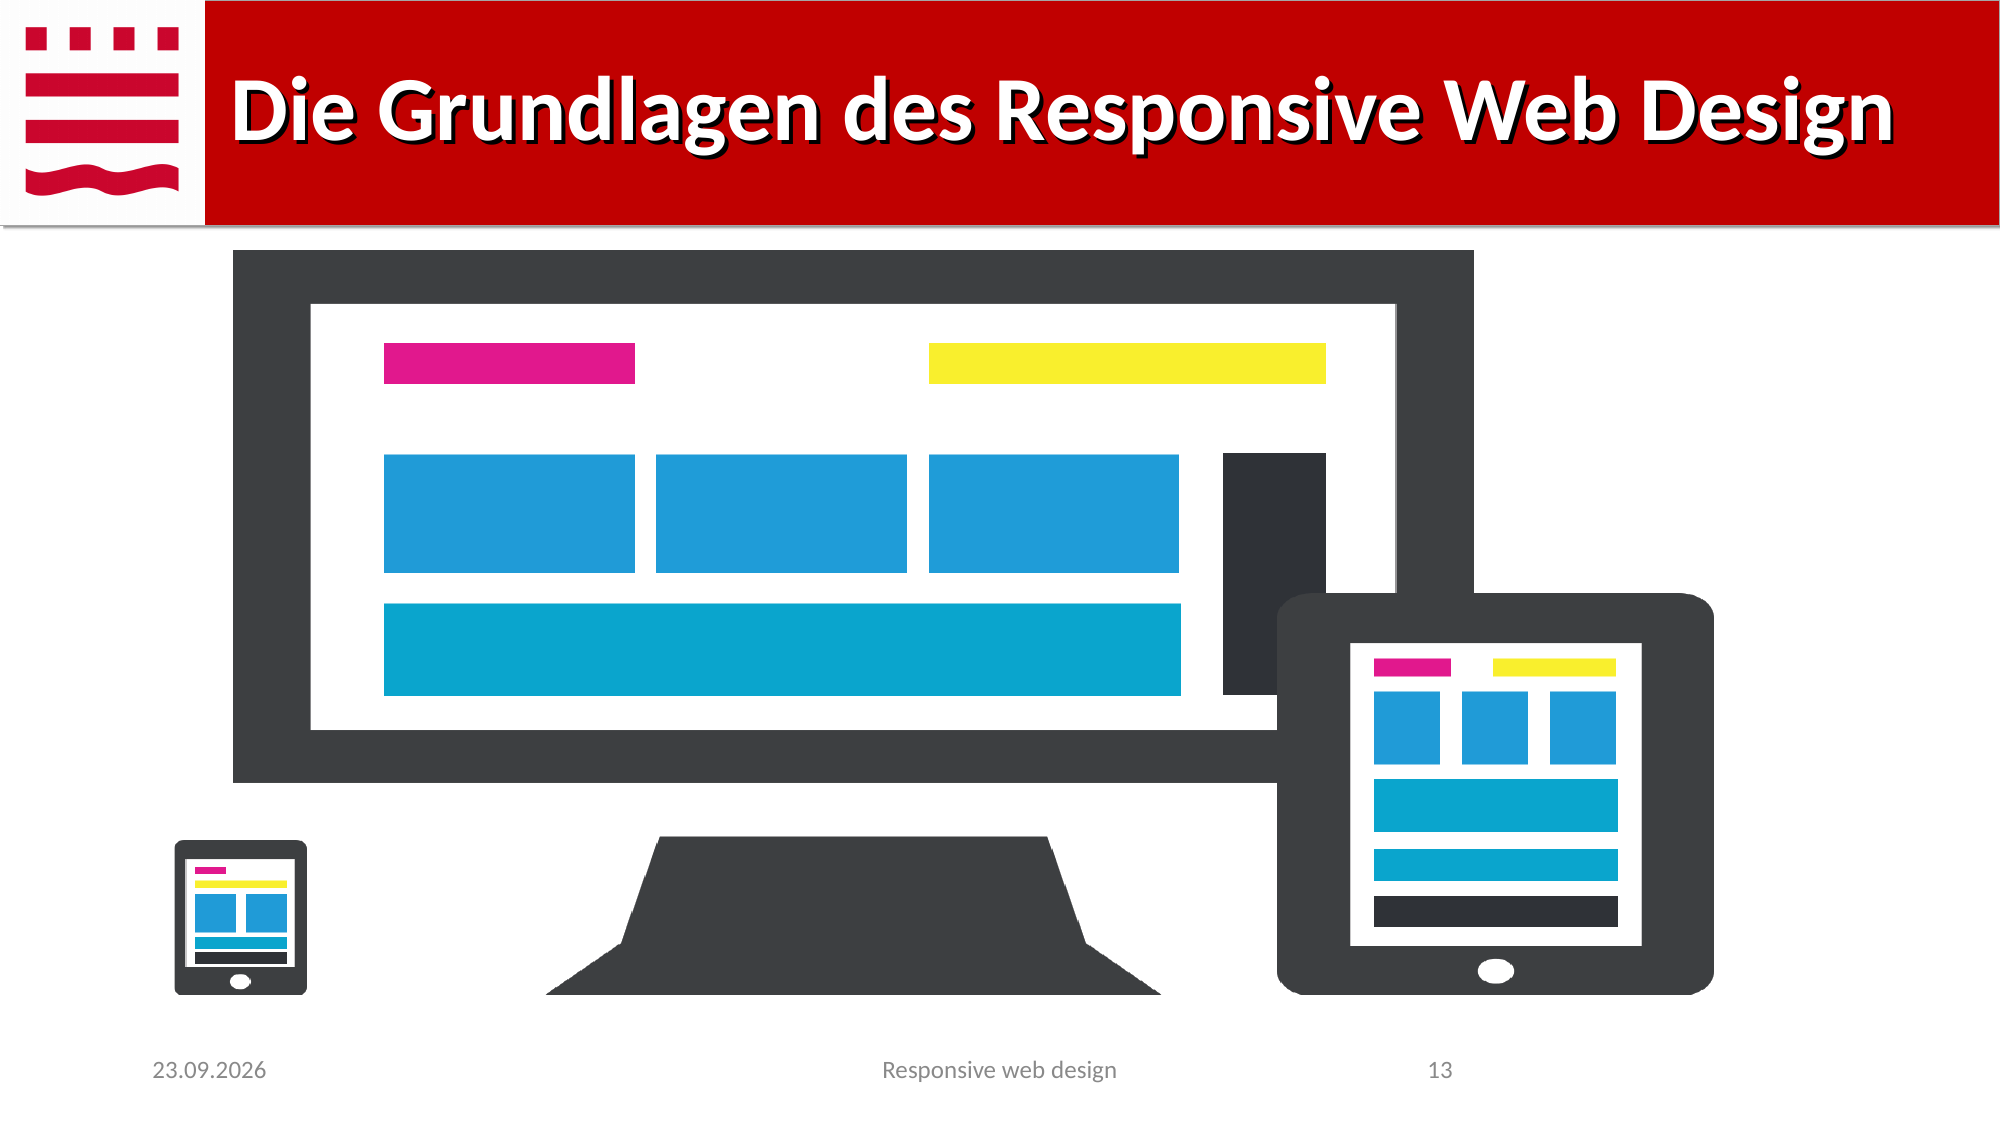

Die Grundlagen des Responsive Web Design
Responsive web design
11